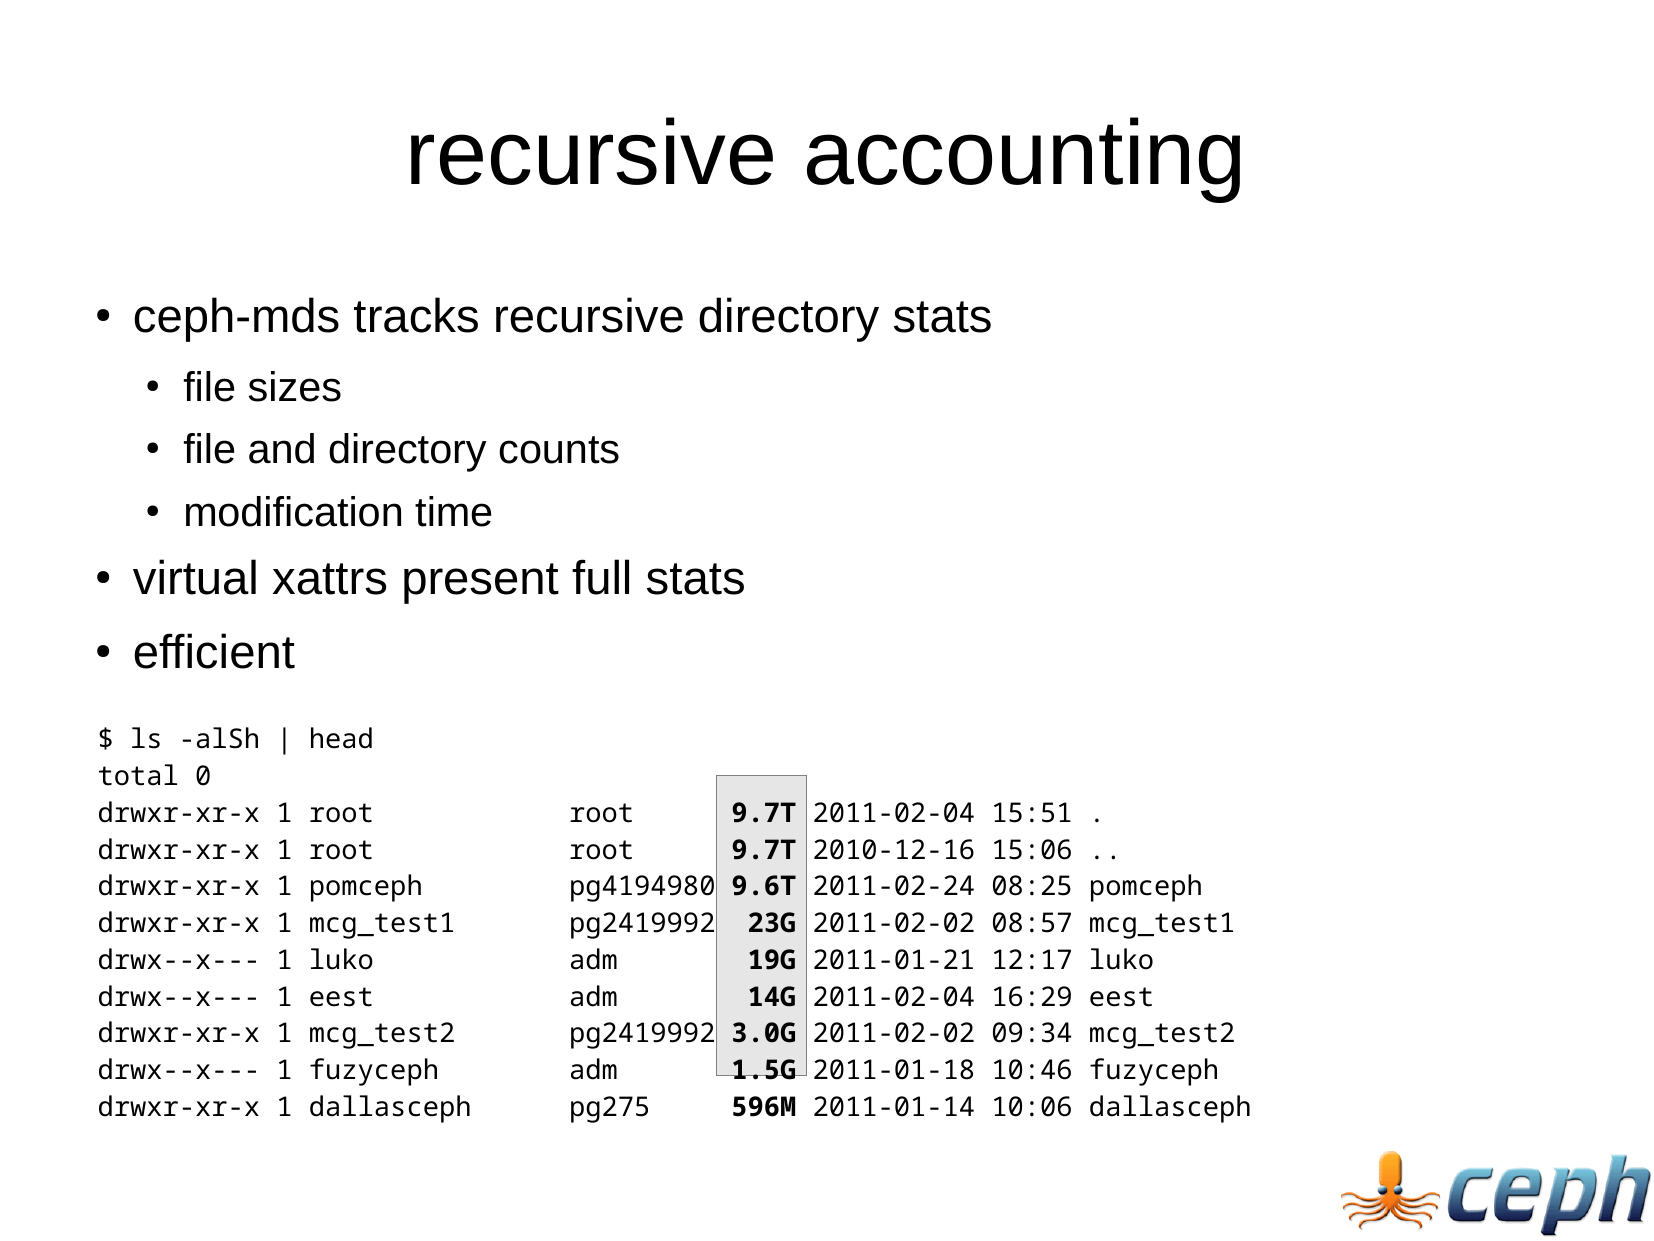

# recursive accounting
ceph-mds tracks recursive directory stats
file sizes
file and directory counts
modification time
virtual xattrs present full stats
efficient
$ ls -alSh | head
total 0
drwxr-xr-x 1 root root 9.7T 2011-02-04 15:51 .
drwxr-xr-x 1 root root 9.7T 2010-12-16 15:06 ..
drwxr-xr-x 1 pomceph pg4194980 9.6T 2011-02-24 08:25 pomceph
drwxr-xr-x 1 mcg_test1 pg2419992 23G 2011-02-02 08:57 mcg_test1
drwx--x--- 1 luko adm 19G 2011-01-21 12:17 luko
drwx--x--- 1 eest adm 14G 2011-02-04 16:29 eest
drwxr-xr-x 1 mcg_test2 pg2419992 3.0G 2011-02-02 09:34 mcg_test2
drwx--x--- 1 fuzyceph adm 1.5G 2011-01-18 10:46 fuzyceph
drwxr-xr-x 1 dallasceph pg275 596M 2011-01-14 10:06 dallasceph